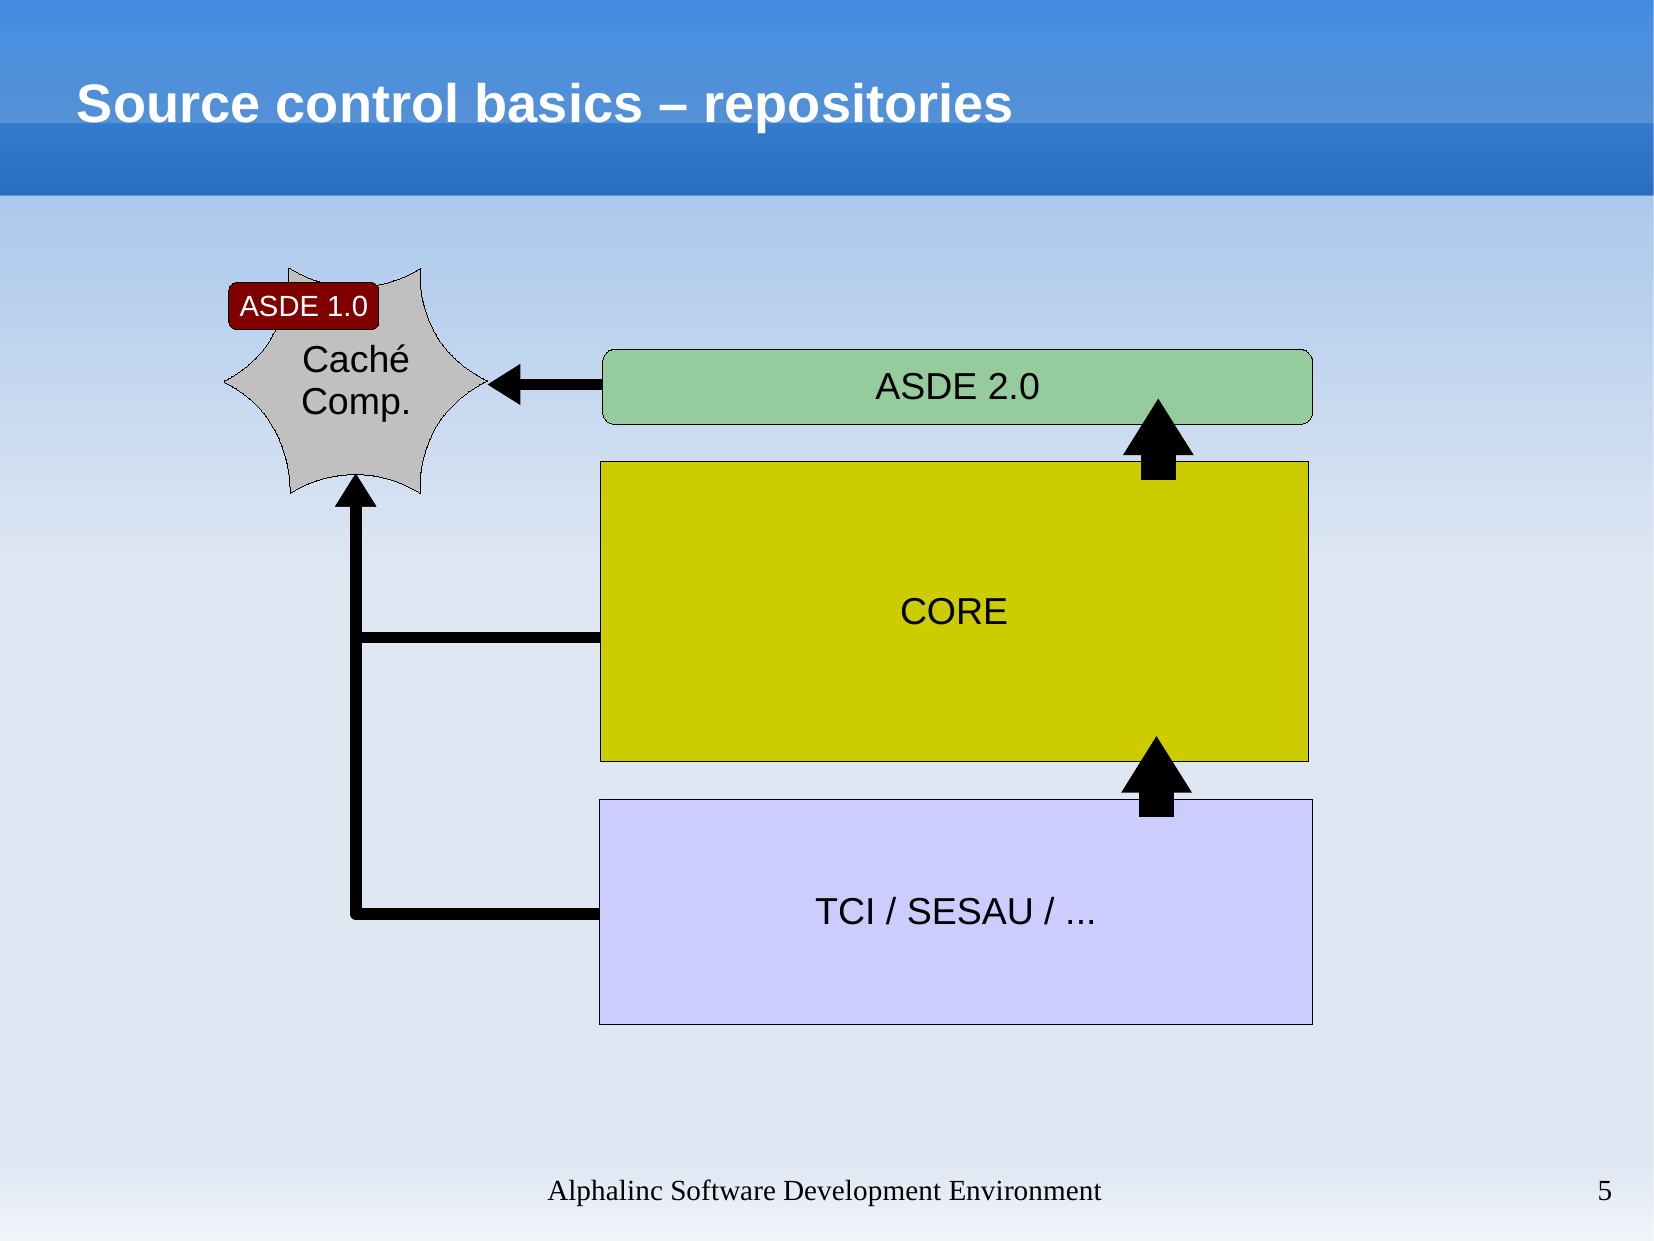

# Source control basics – repositories
Caché
Comp.
ASDE 1.0
ASDE 2.0
CORE
TCI / SESAU / ...
Alphalinc Software Development Environment
5